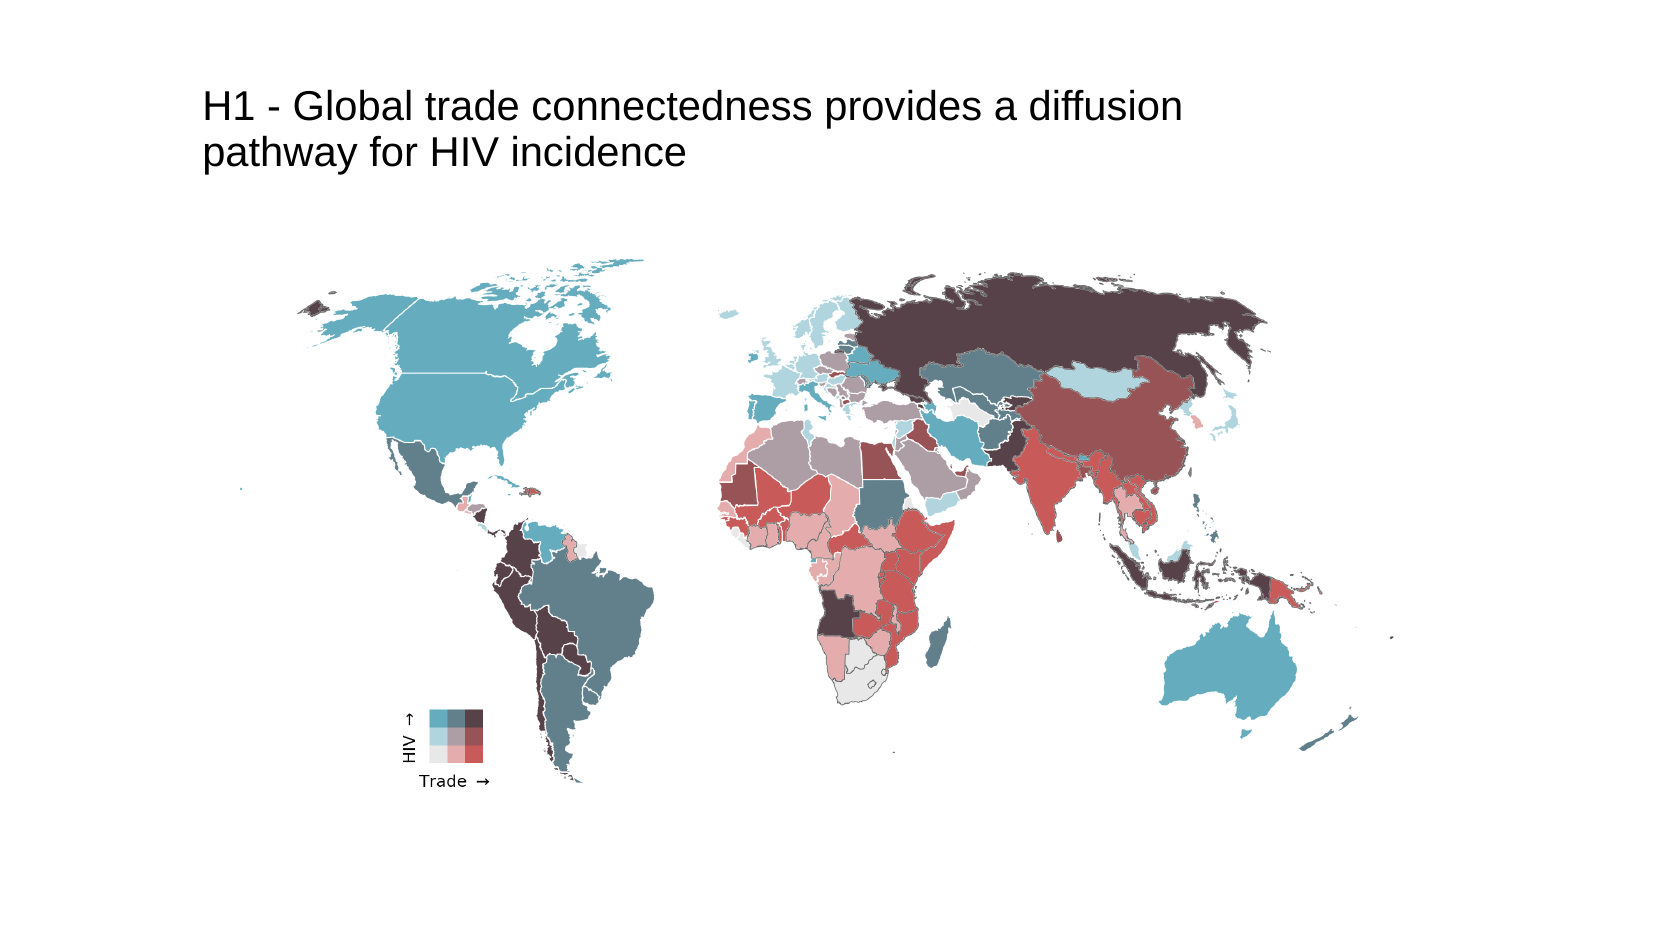

H1 - Global trade connectedness provides a diffusion pathway for HIV incidence